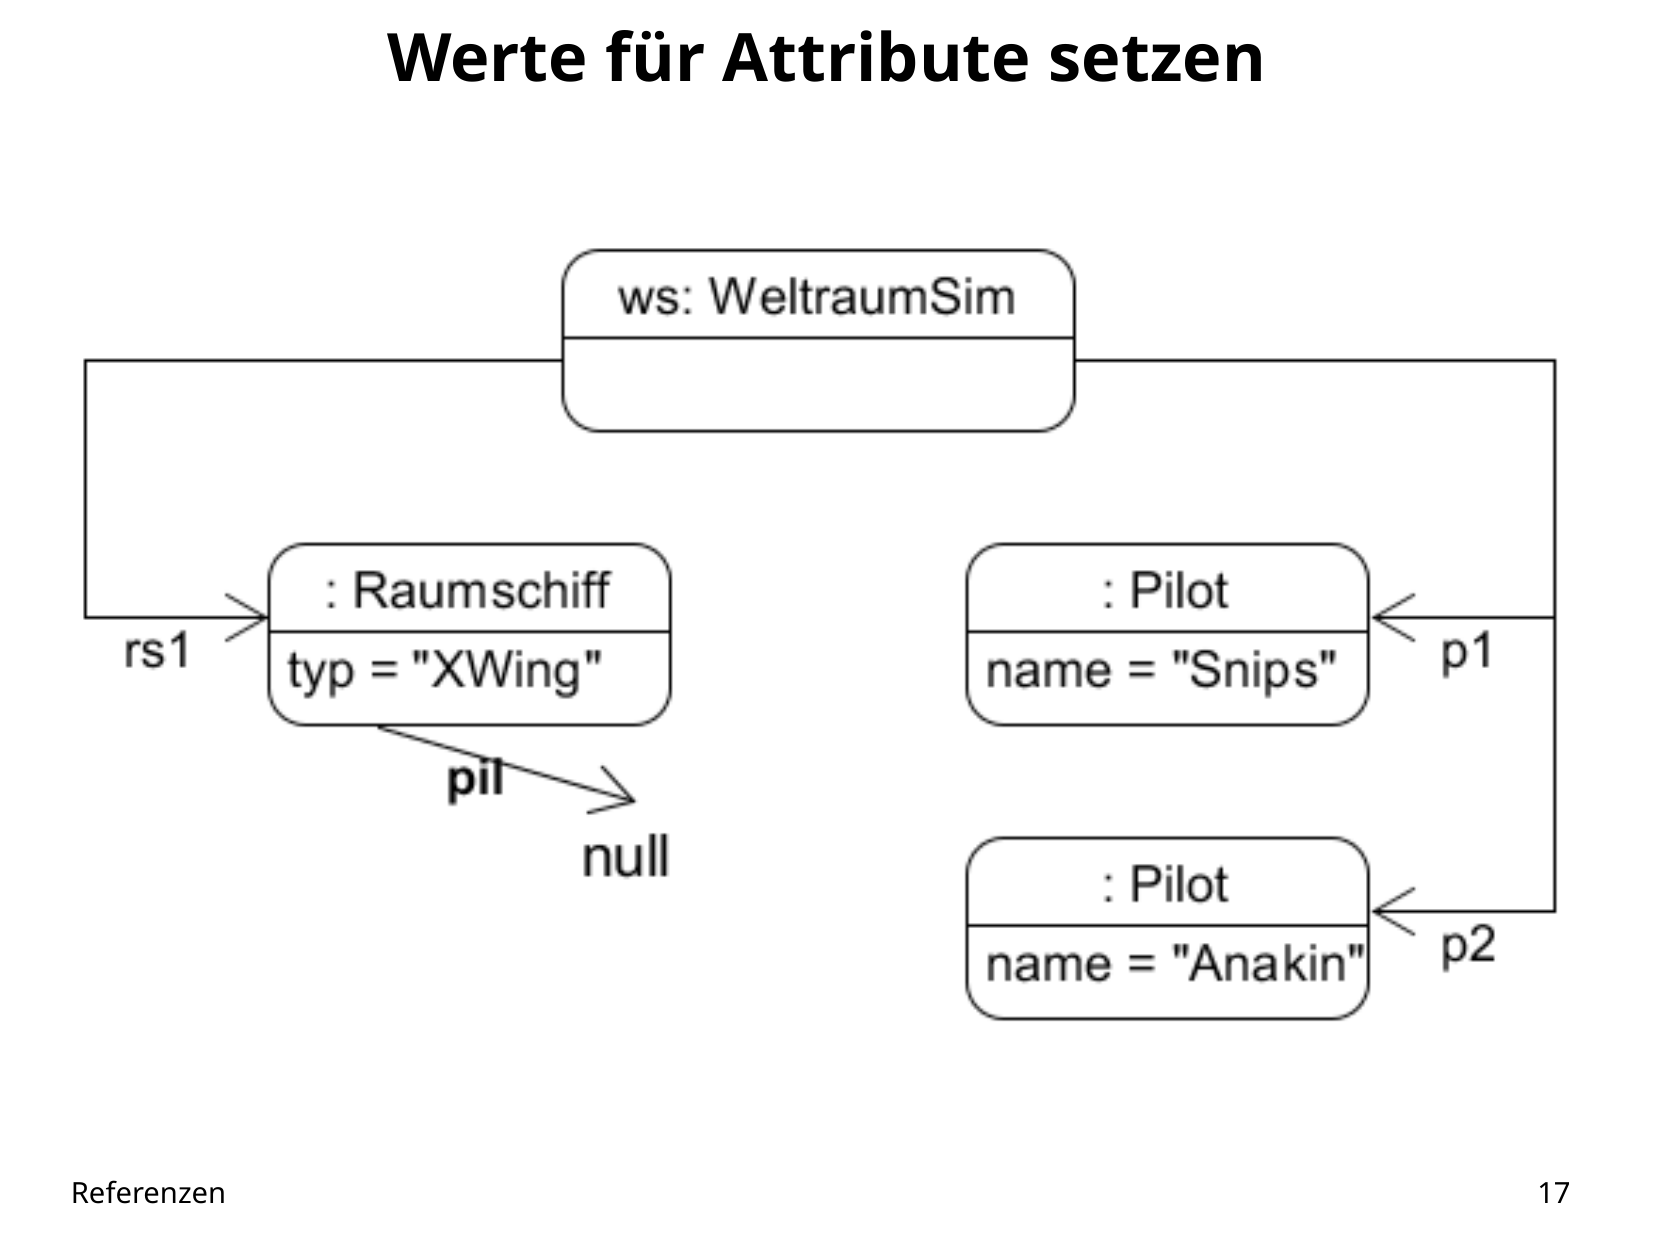

# Werte für Attribute setzen
Referenzen
17